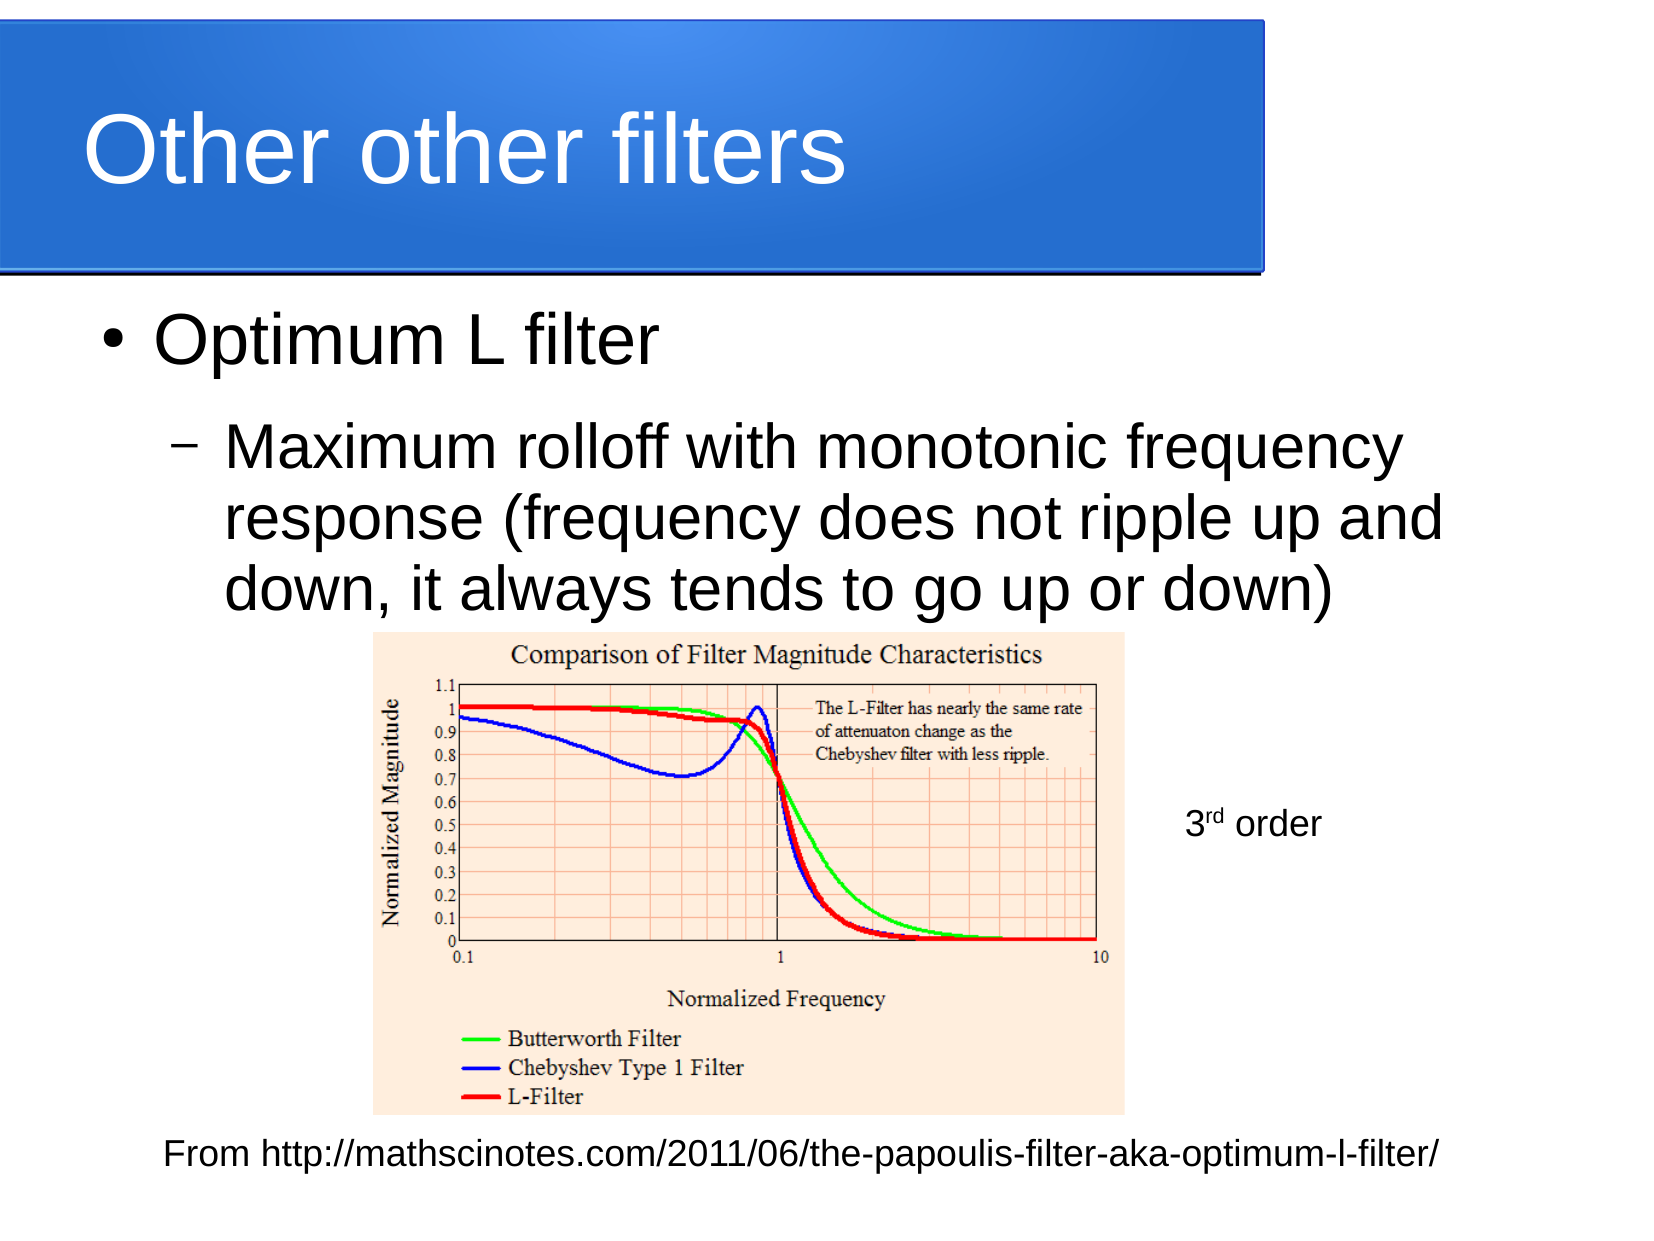

# Other other filters
Optimum L filter
Maximum rolloff with monotonic frequency response (frequency does not ripple up and down, it always tends to go up or down)
3rd order
From http://mathscinotes.com/2011/06/the-papoulis-filter-aka-optimum-l-filter/